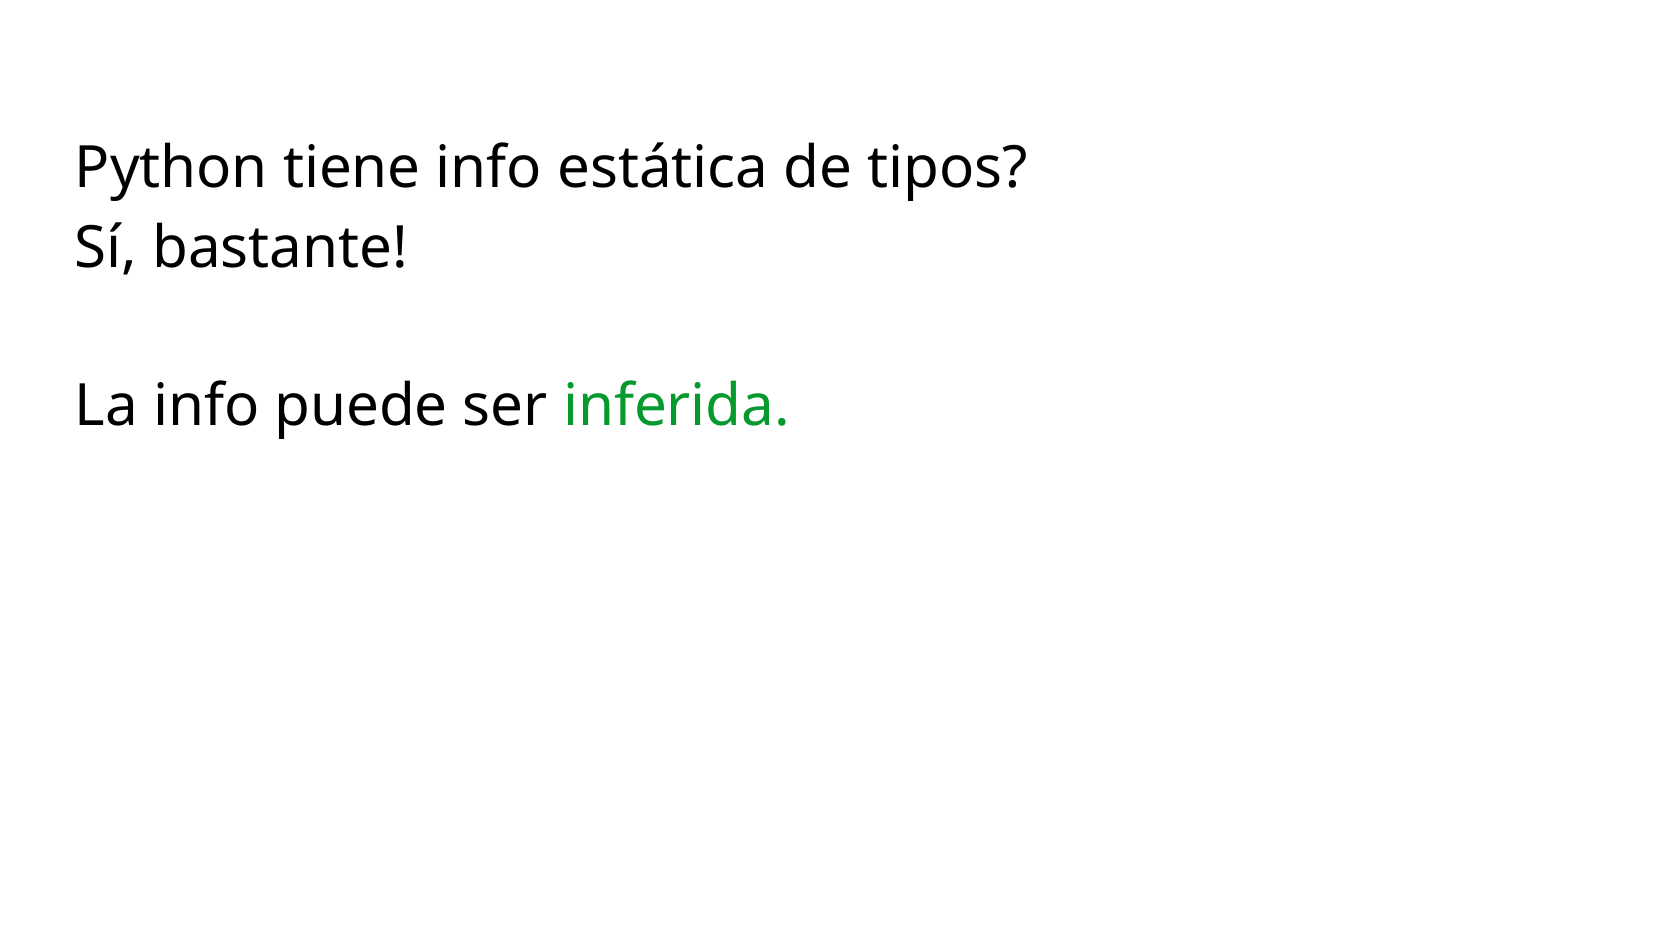

Python tiene info estática de tipos?
Sí, bastante!
La info puede ser inferida.